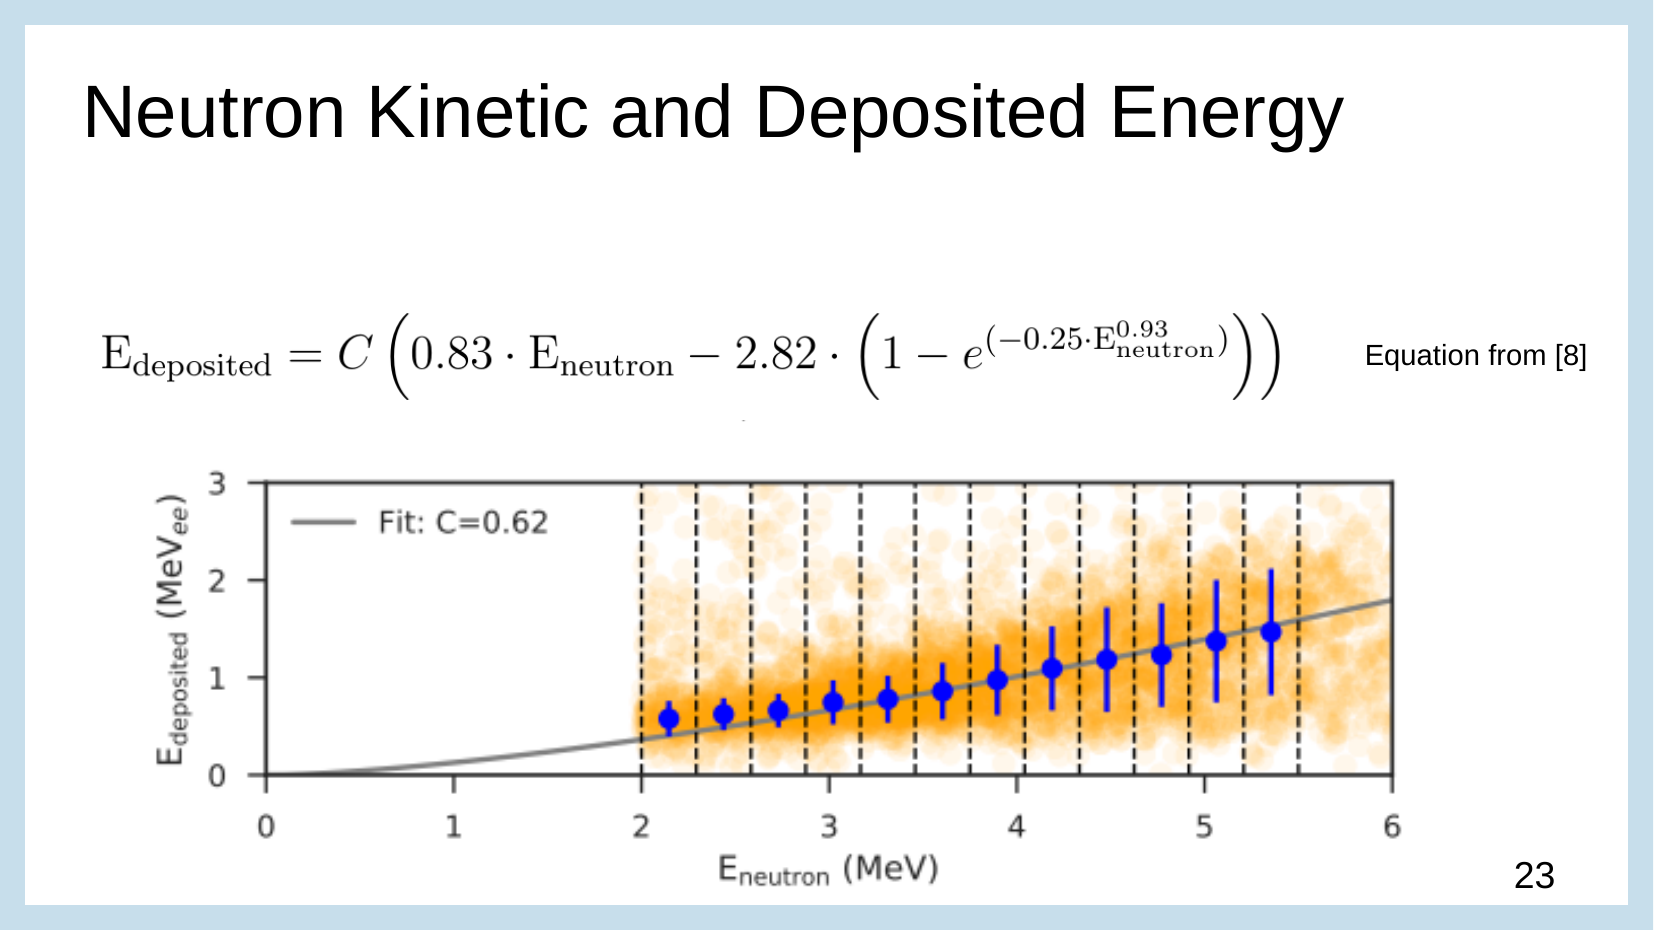

# Neutron Kinetic and Deposited Energy
		Equation from [8]